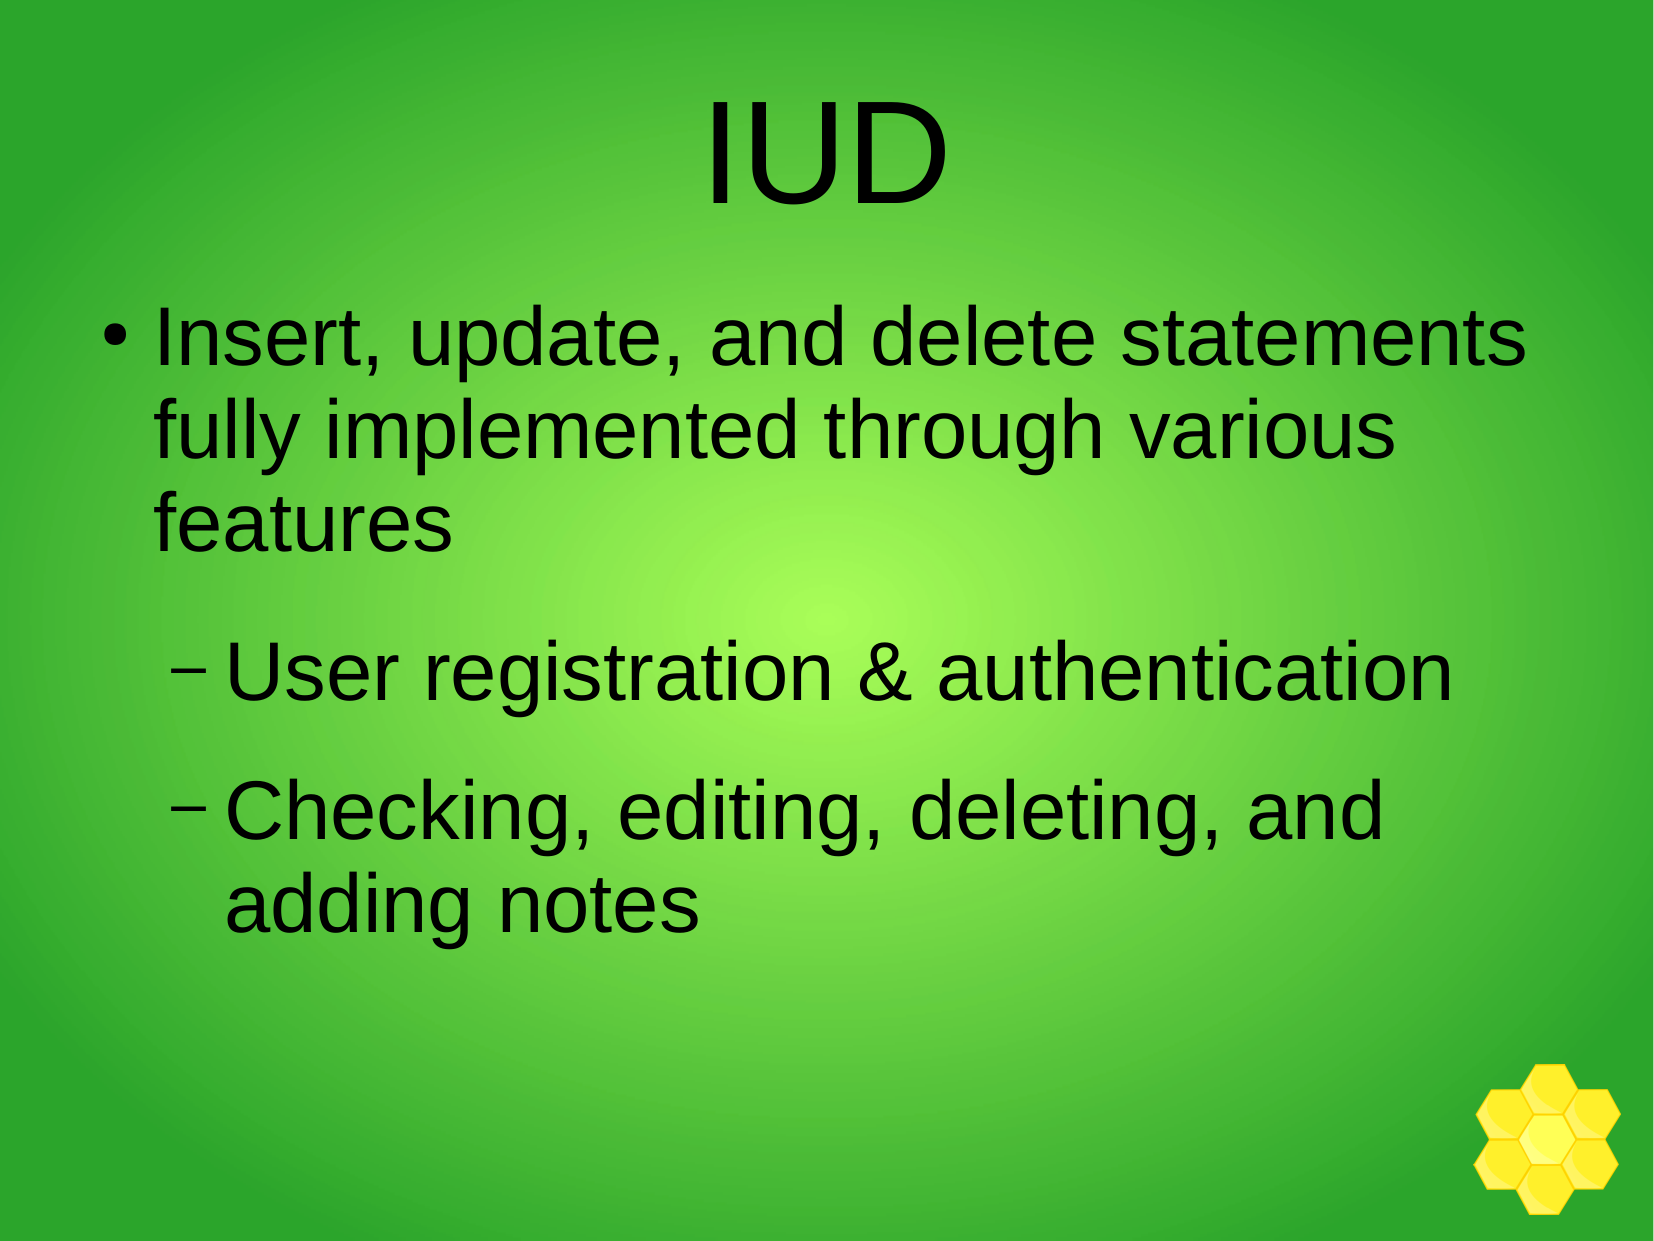

# IUD
Insert, update, and delete statements fully implemented through various features
User registration & authentication
Checking, editing, deleting, and adding notes